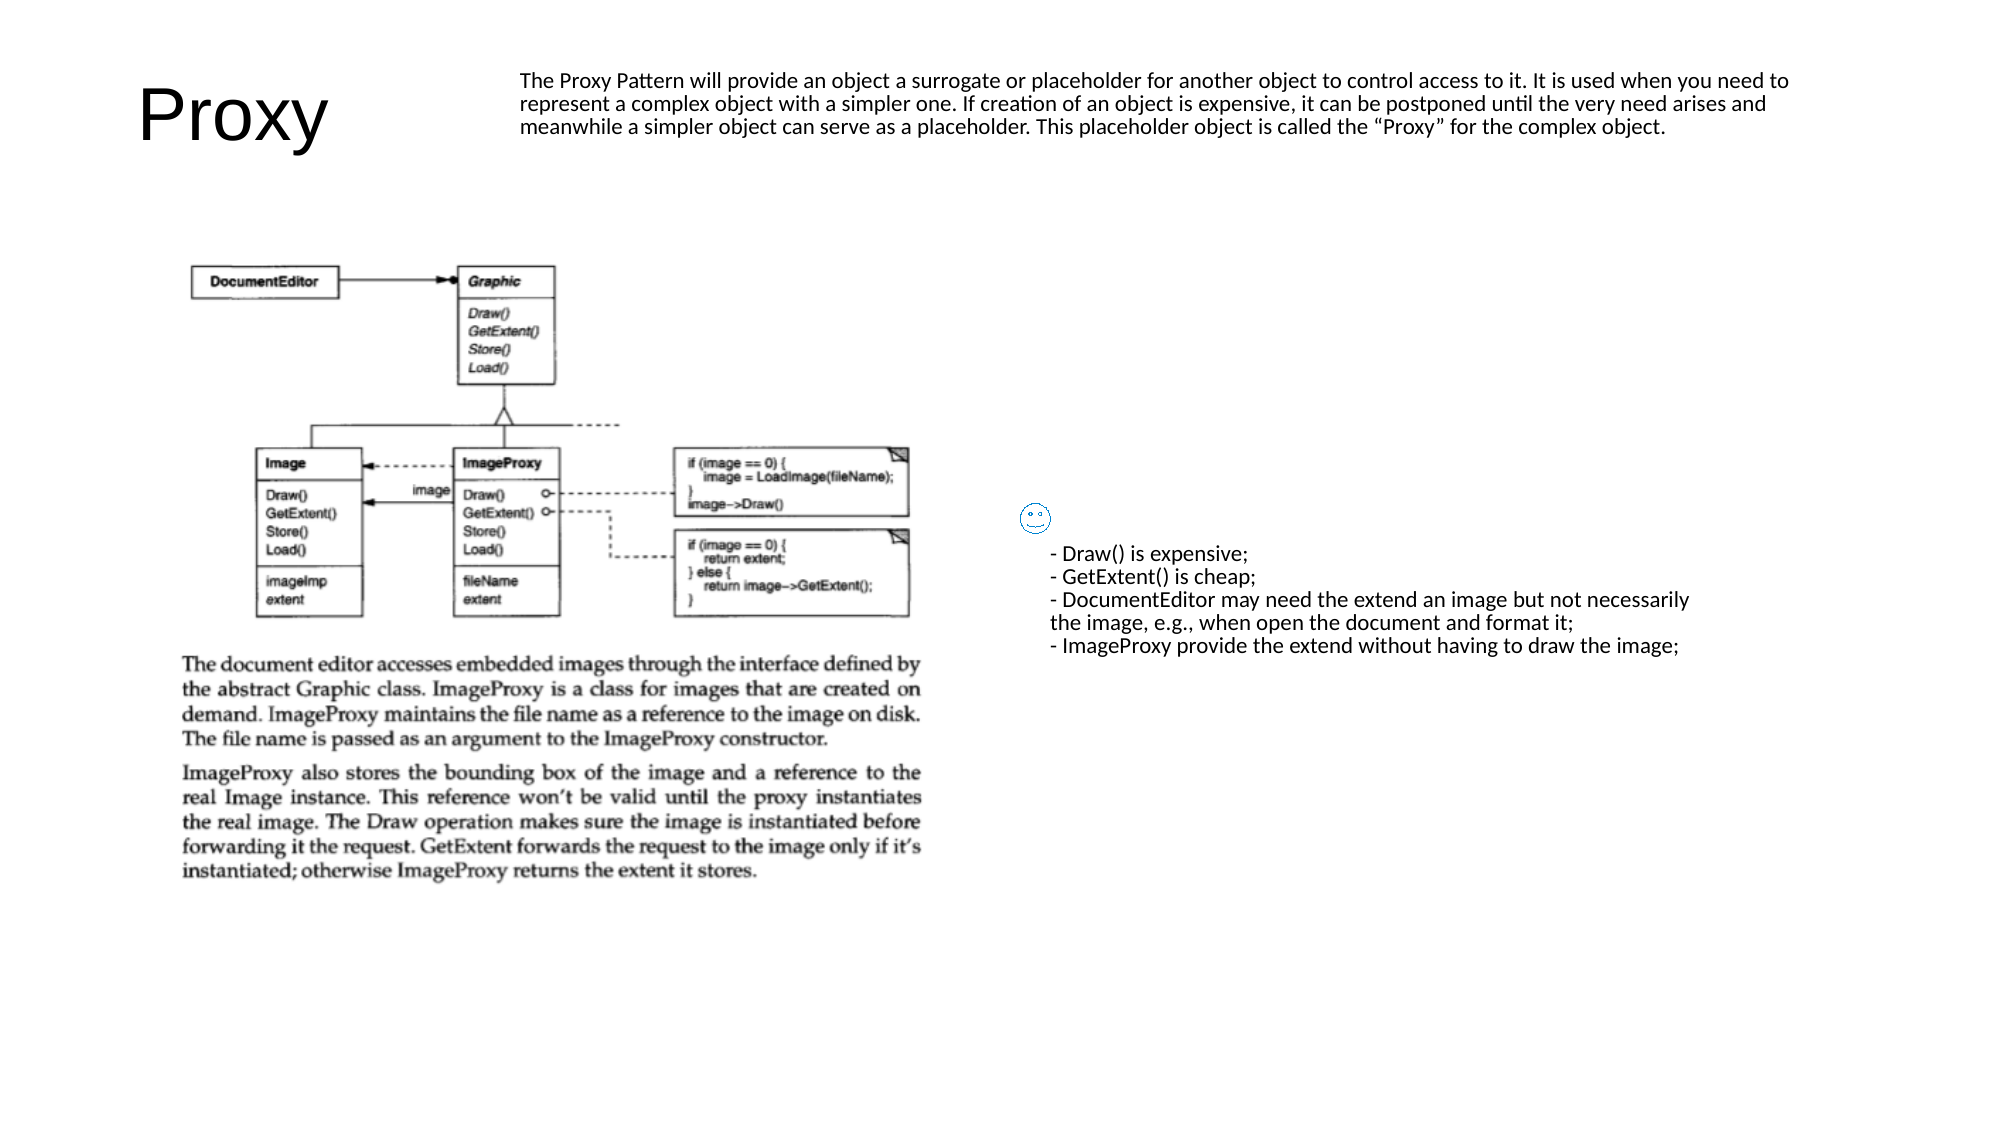

# Proxy
The Proxy Pattern will provide an object a surrogate or placeholder for another object to control access to it. It is used when you need to represent a complex object with a simpler one. If creation of an object is expensive, it can be postponed until the very need arises and meanwhile a simpler object can serve as a placeholder. This placeholder object is called the “Proxy” for the complex object.
- Draw() is expensive;
- GetExtent() is cheap;
- DocumentEditor may need the extend an image but not necessarily the image, e.g., when open the document and format it;
- ImageProxy provide the extend without having to draw the image;